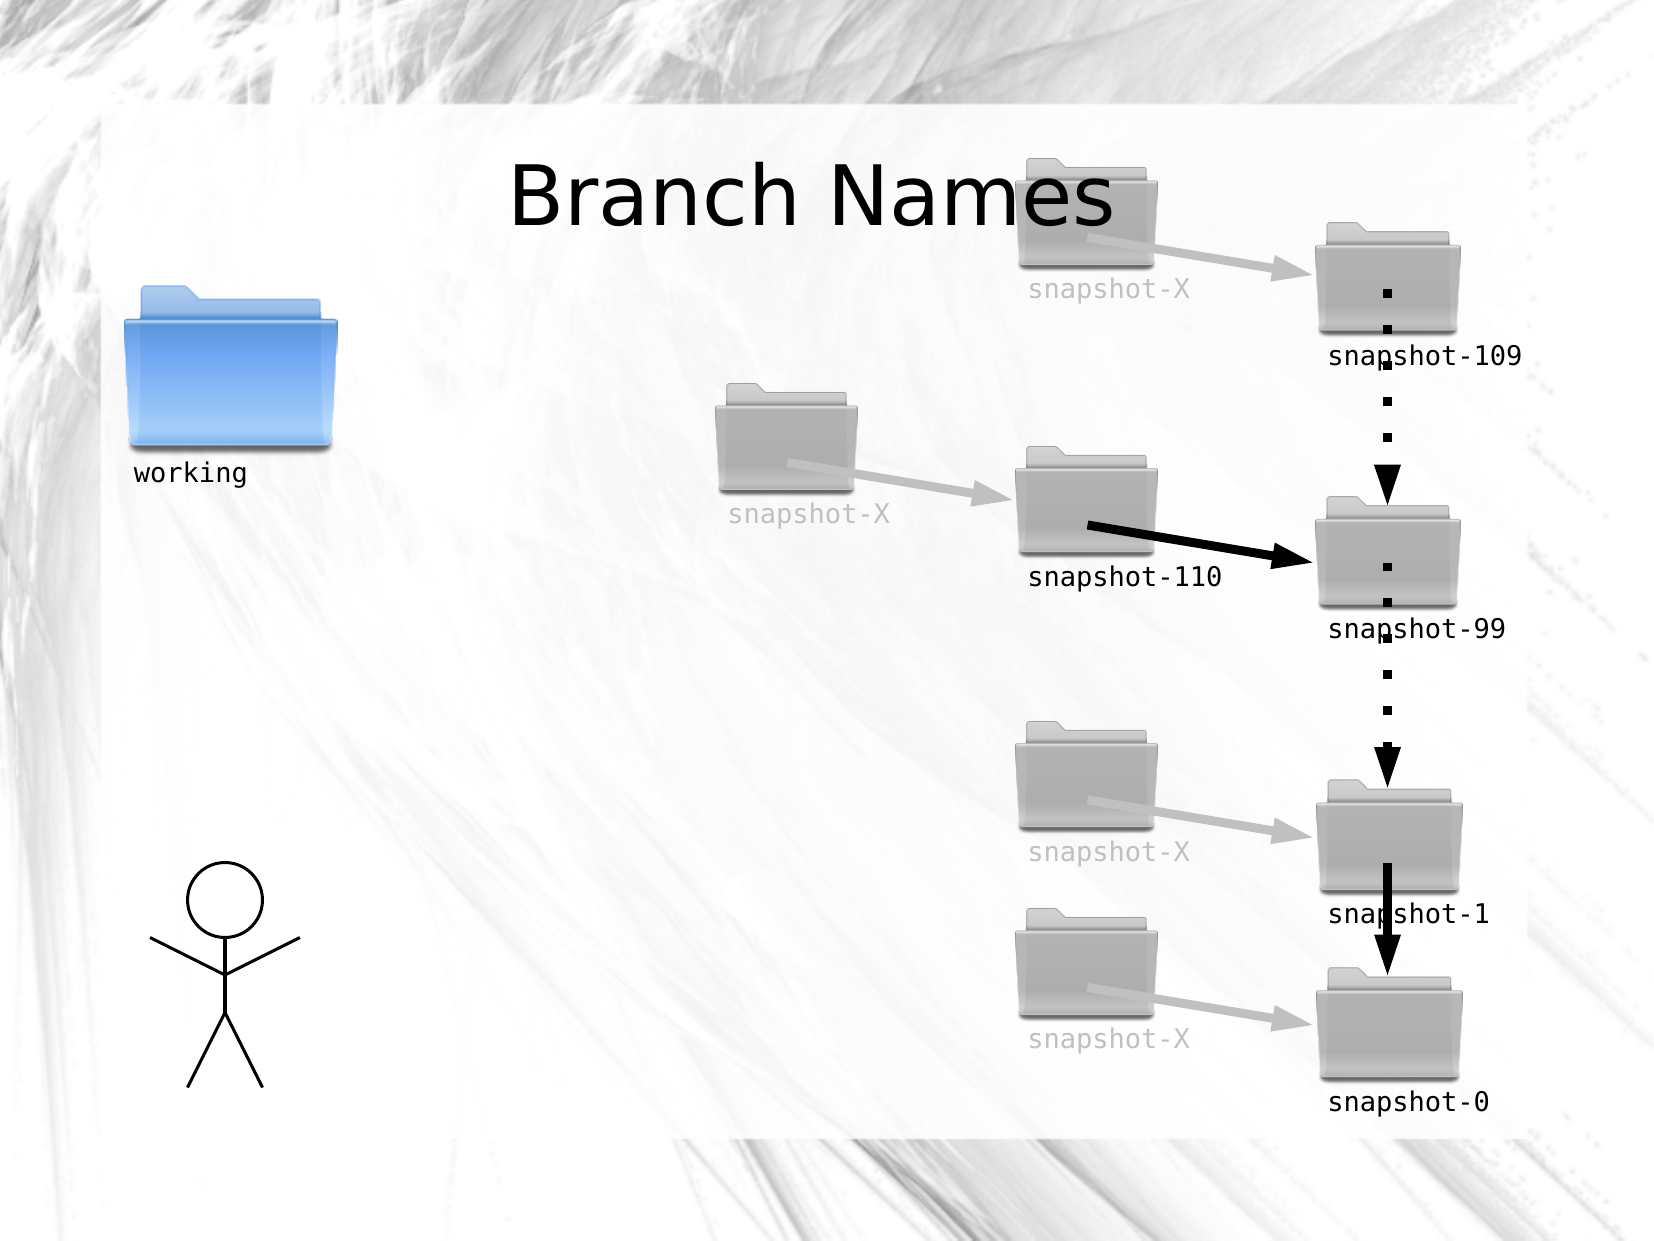

# Branch Names
snapshot-X
snapshot-109
working
snapshot-X
snapshot-110
snapshot-99
snapshot-X
snapshot-1
snapshot-X
snapshot-0